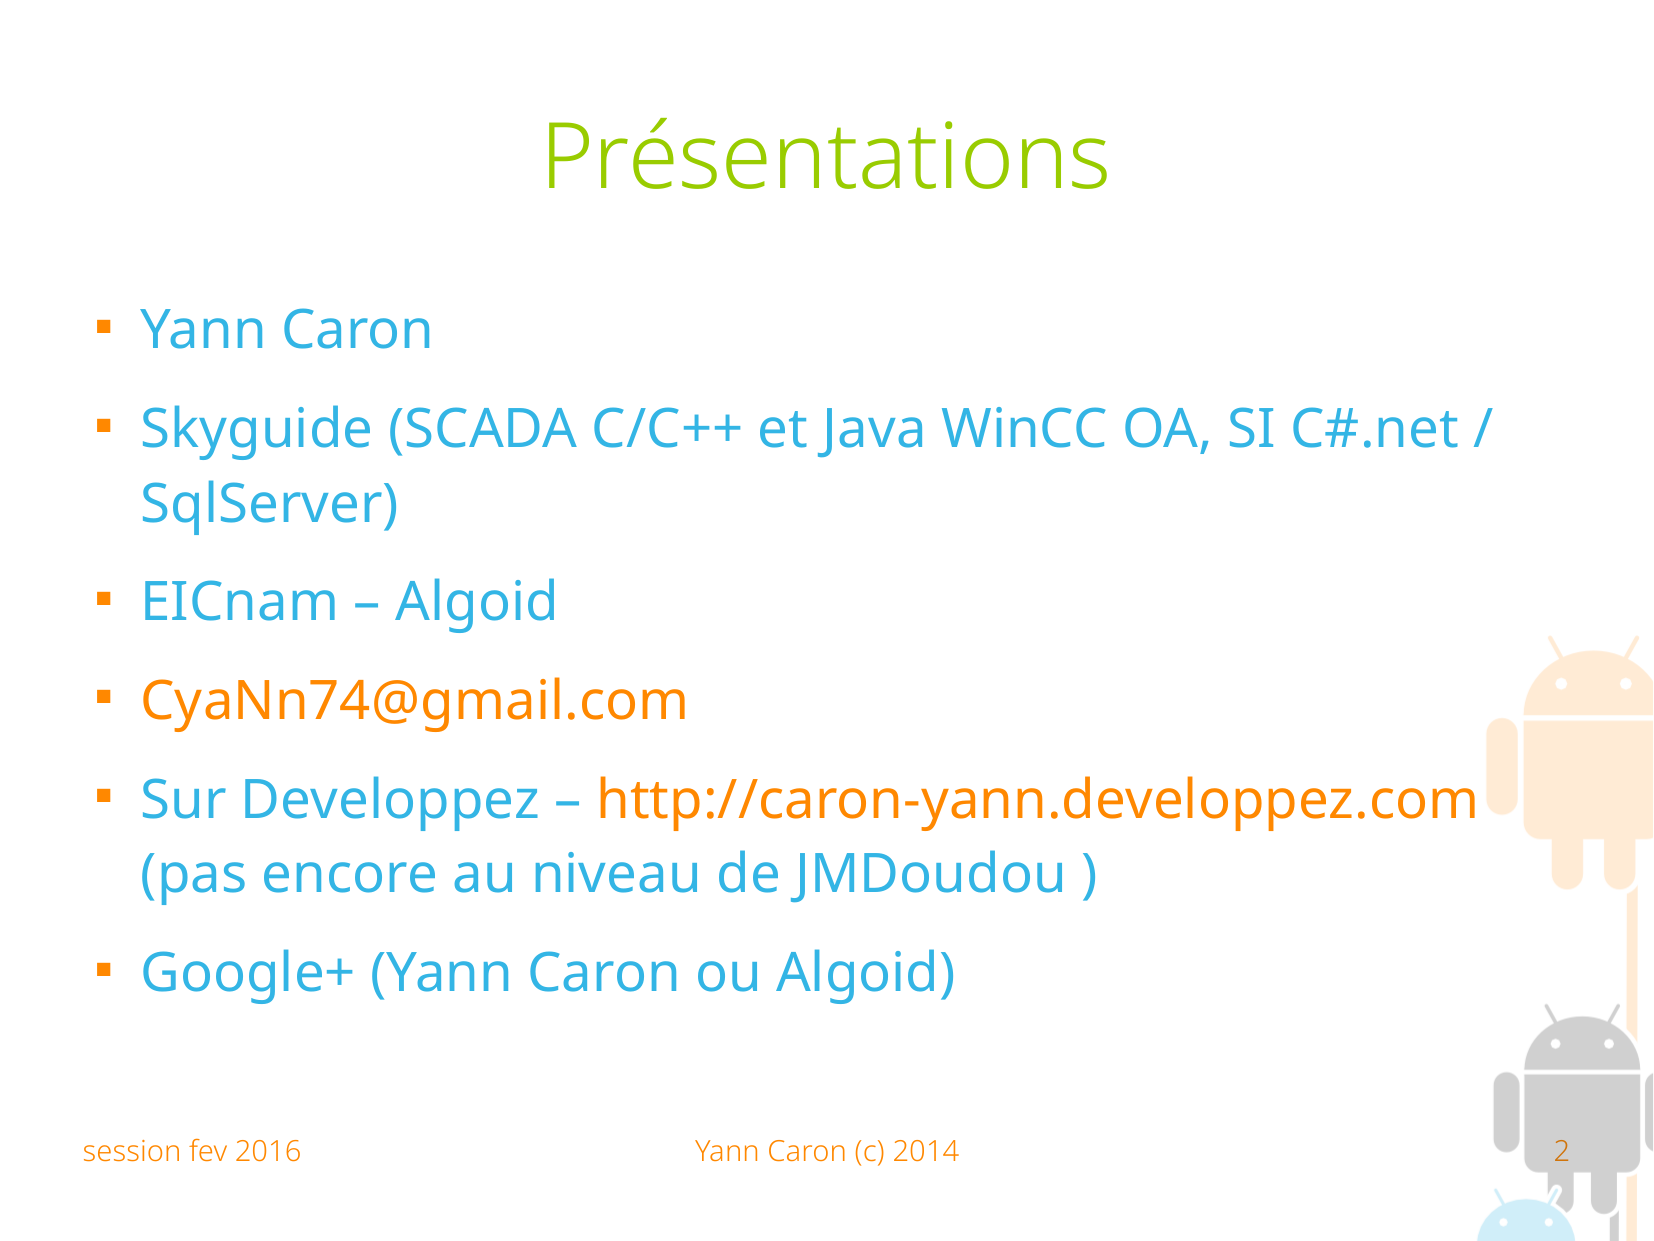

# Présentations
Yann Caron
Skyguide (SCADA C/C++ et Java WinCC OA, SI C#.net / SqlServer)
EICnam – Algoid
CyaNn74@gmail.com
Sur Developpez – http://caron-yann.developpez.com (pas encore au niveau de JMDoudou )
Google+ (Yann Caron ou Algoid)
session fev 2016
Yann Caron (c) 2014
2